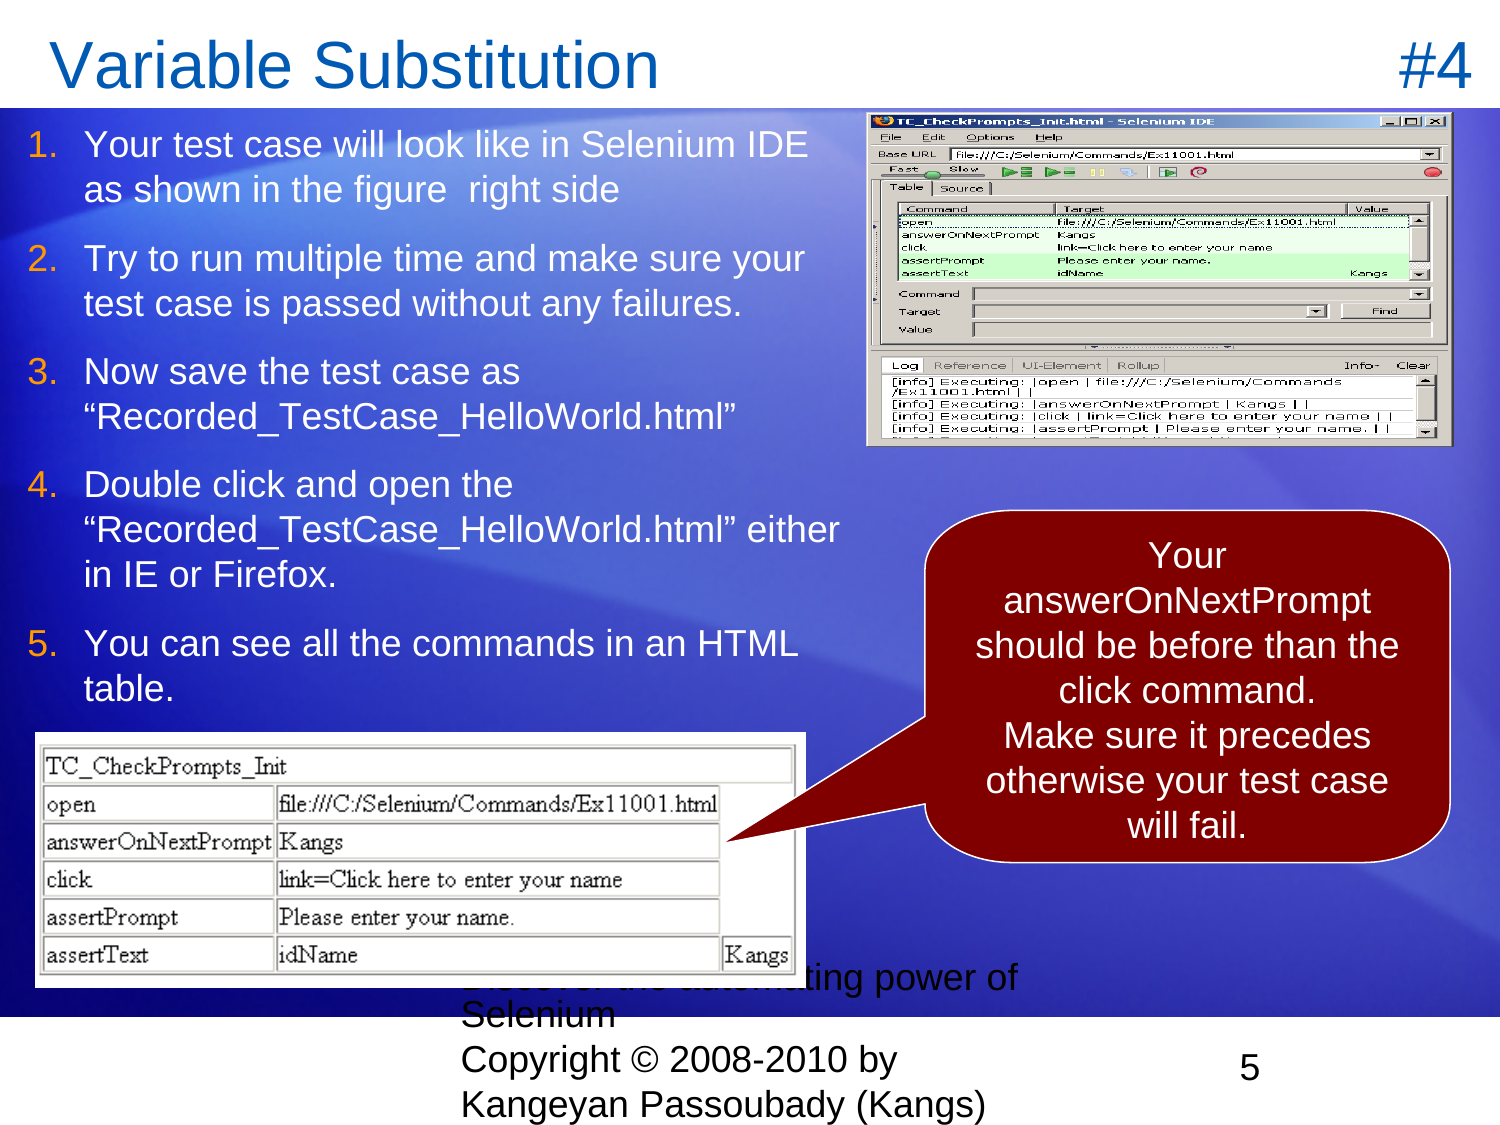

# Variable Substitution					#4
Your test case will look like in Selenium IDE as shown in the figure right side
Try to run multiple time and make sure your test case is passed without any failures.
Now save the test case as “Recorded_TestCase_HelloWorld.html”
Double click and open the “Recorded_TestCase_HelloWorld.html” either in IE or Firefox.
You can see all the commands in an HTML table.
Your answerOnNextPrompt should be before than the click command.
Make sure it precedes otherwise your test case will fail.
Discover the automating power of Selenium
5